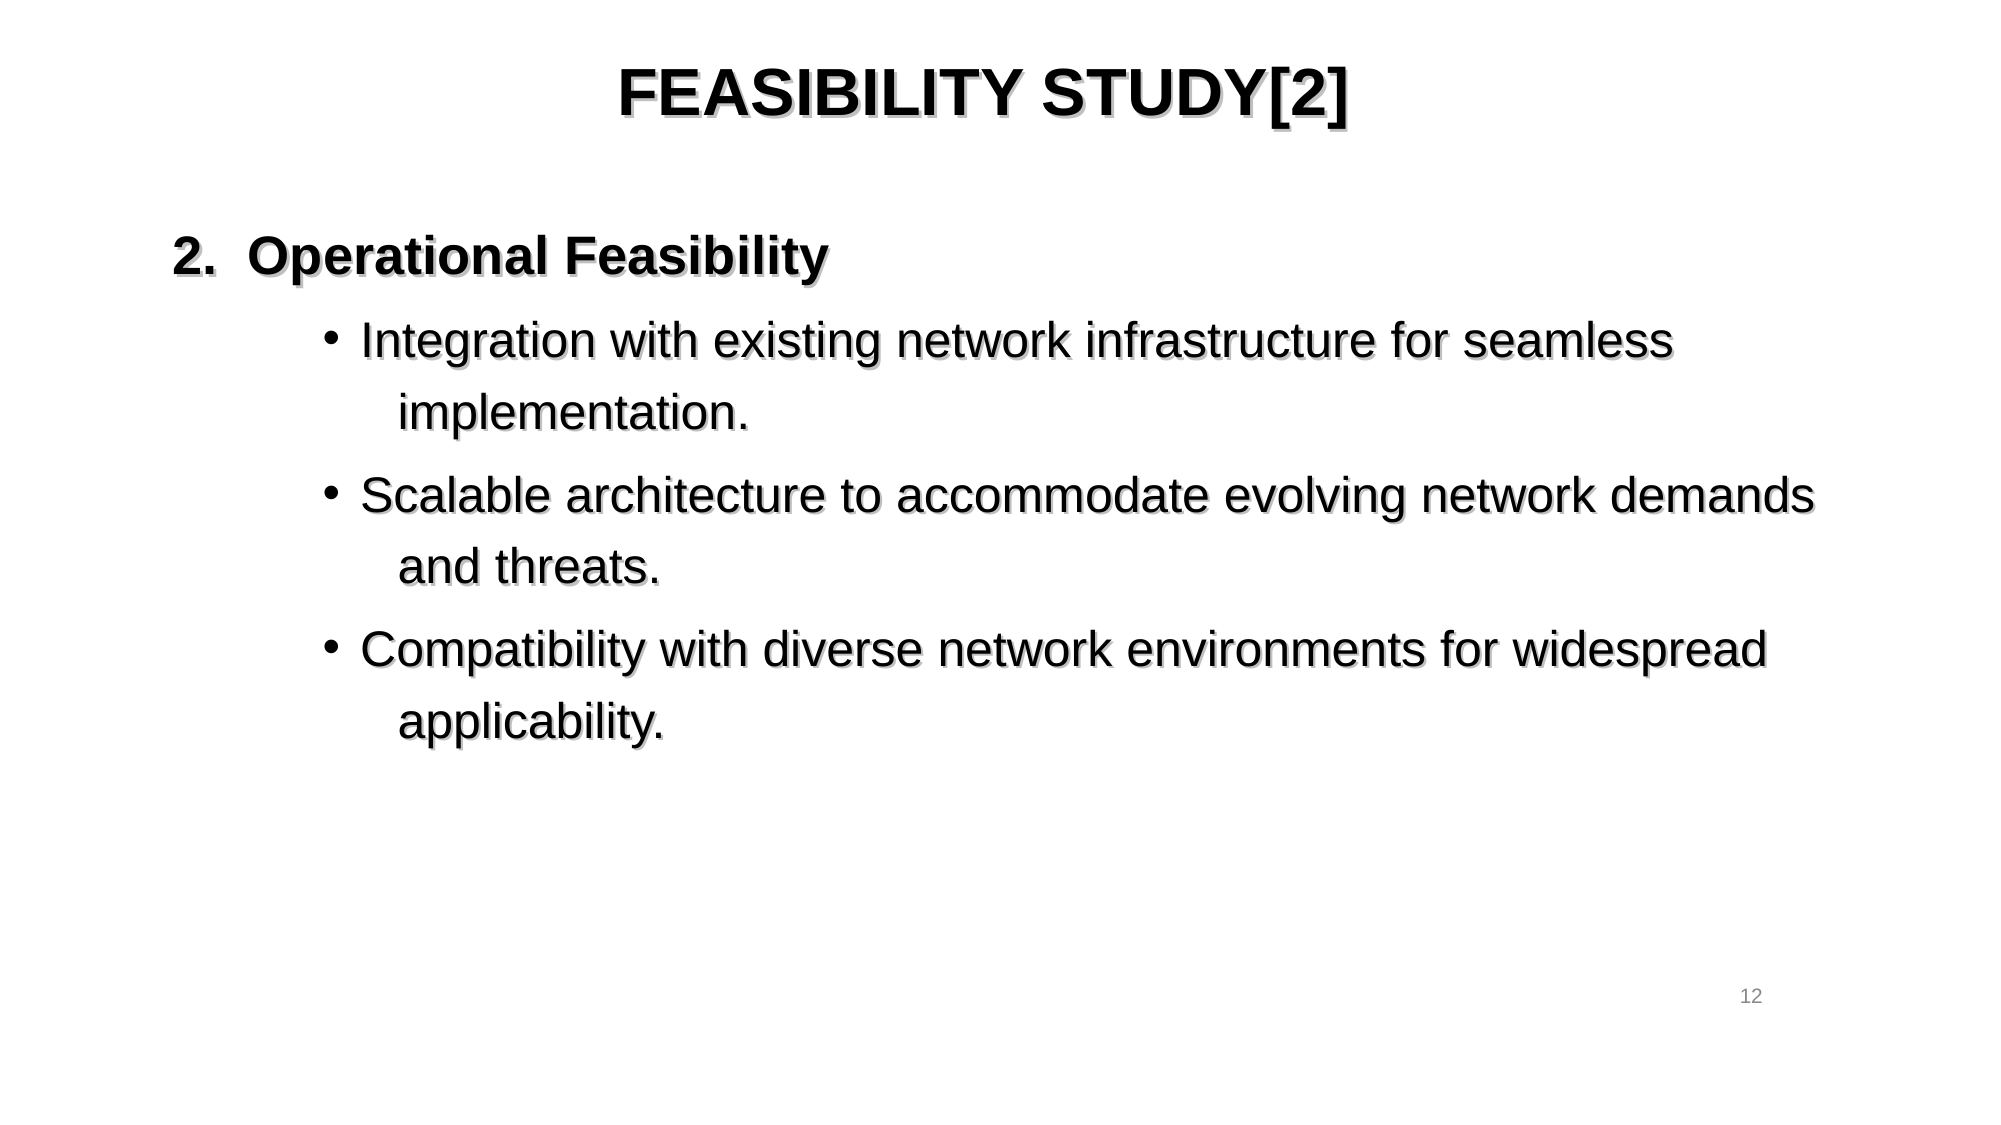

# FEASIBILITY STUDY[2]
2.  Operational Feasibility
Integration with existing network infrastructure for seamless implementation.
Scalable architecture to accommodate evolving network demands and threats.
Compatibility with diverse network environments for widespread applicability.
12